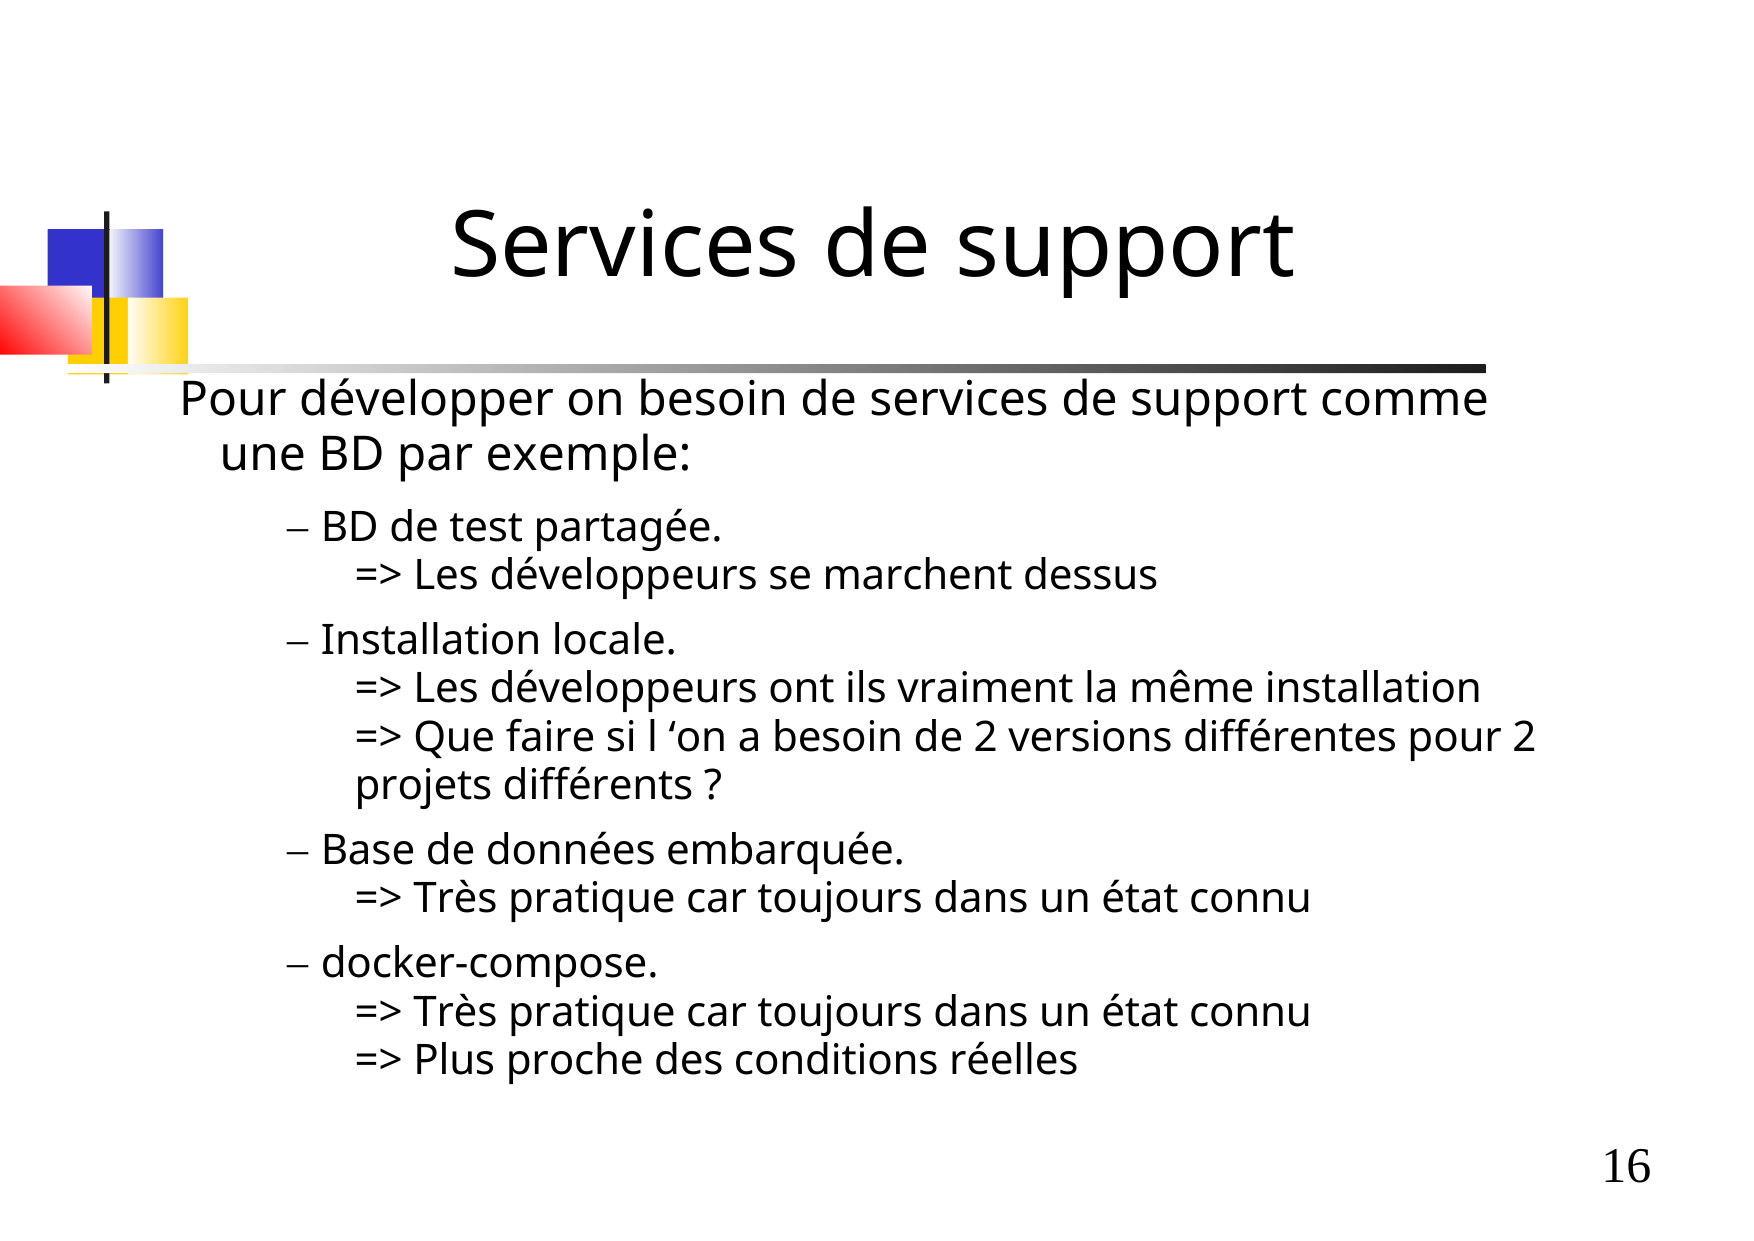

# Services de support
Pour développer on besoin de services de support comme une BD par exemple:
BD de test partagée.
=> Les développeurs se marchent dessus
Installation locale.
=> Les développeurs ont ils vraiment la même installation
=> Que faire si l ‘on a besoin de 2 versions différentes pour 2 projets différents ?
Base de données embarquée.
=> Très pratique car toujours dans un état connu
docker-compose.
=> Très pratique car toujours dans un état connu
=> Plus proche des conditions réelles